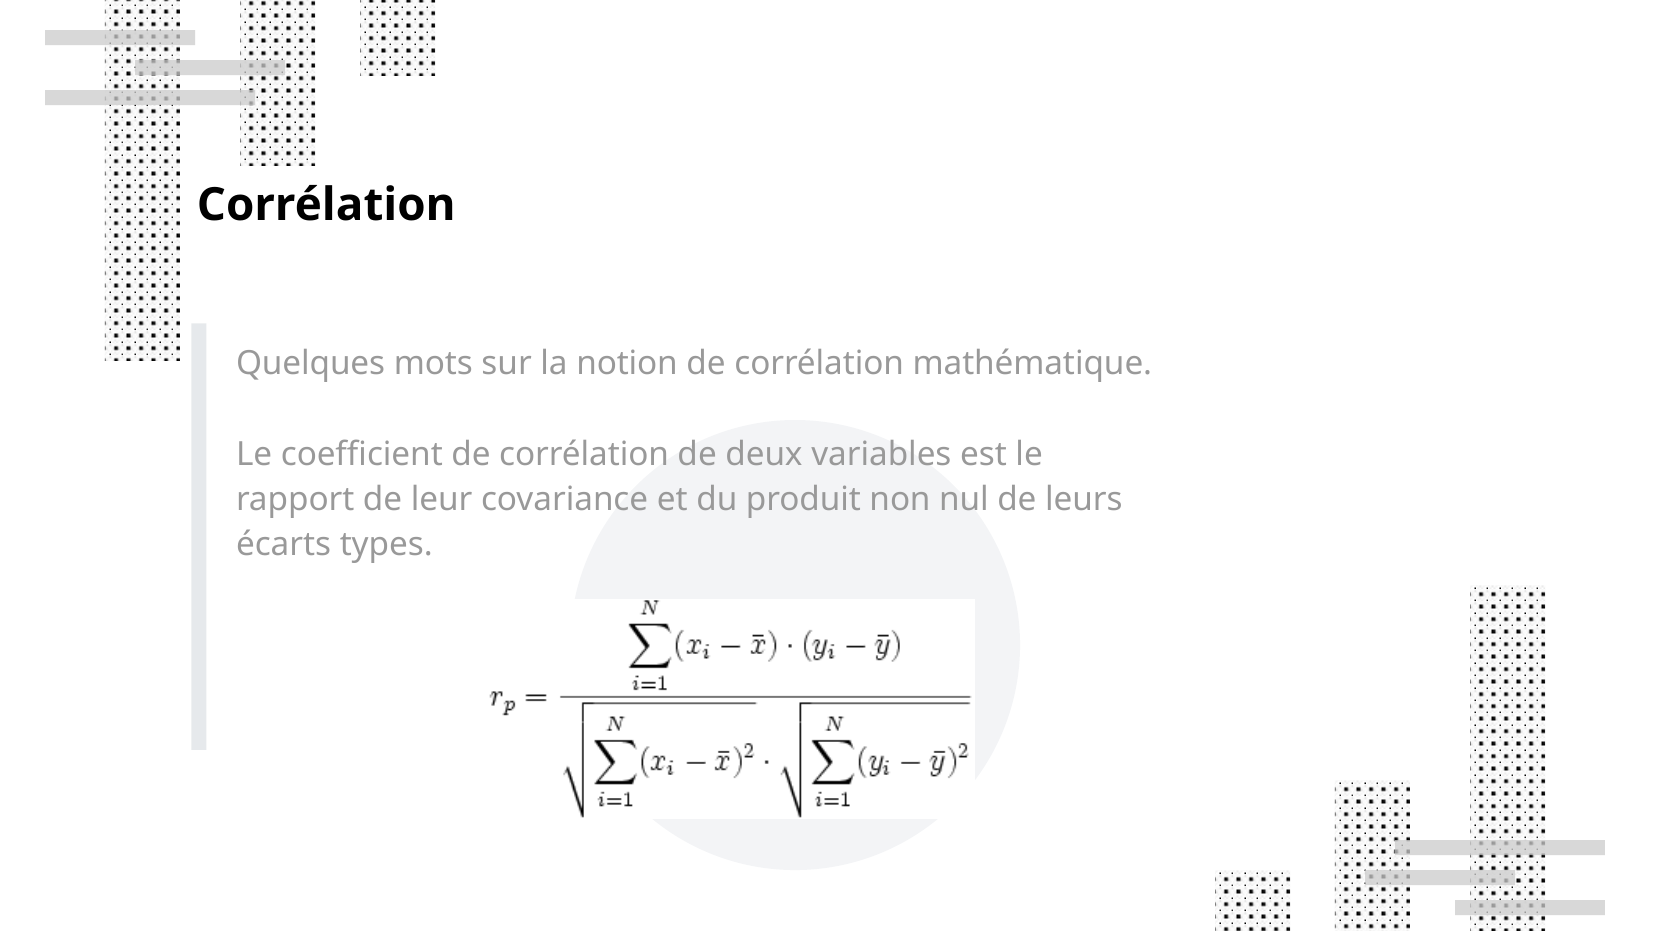

Corrélation
Quelques mots sur la notion de corrélation mathématique.
Le coefficient de corrélation de deux variables est le rapport de leur covariance et du produit non nul de leurs écarts types.